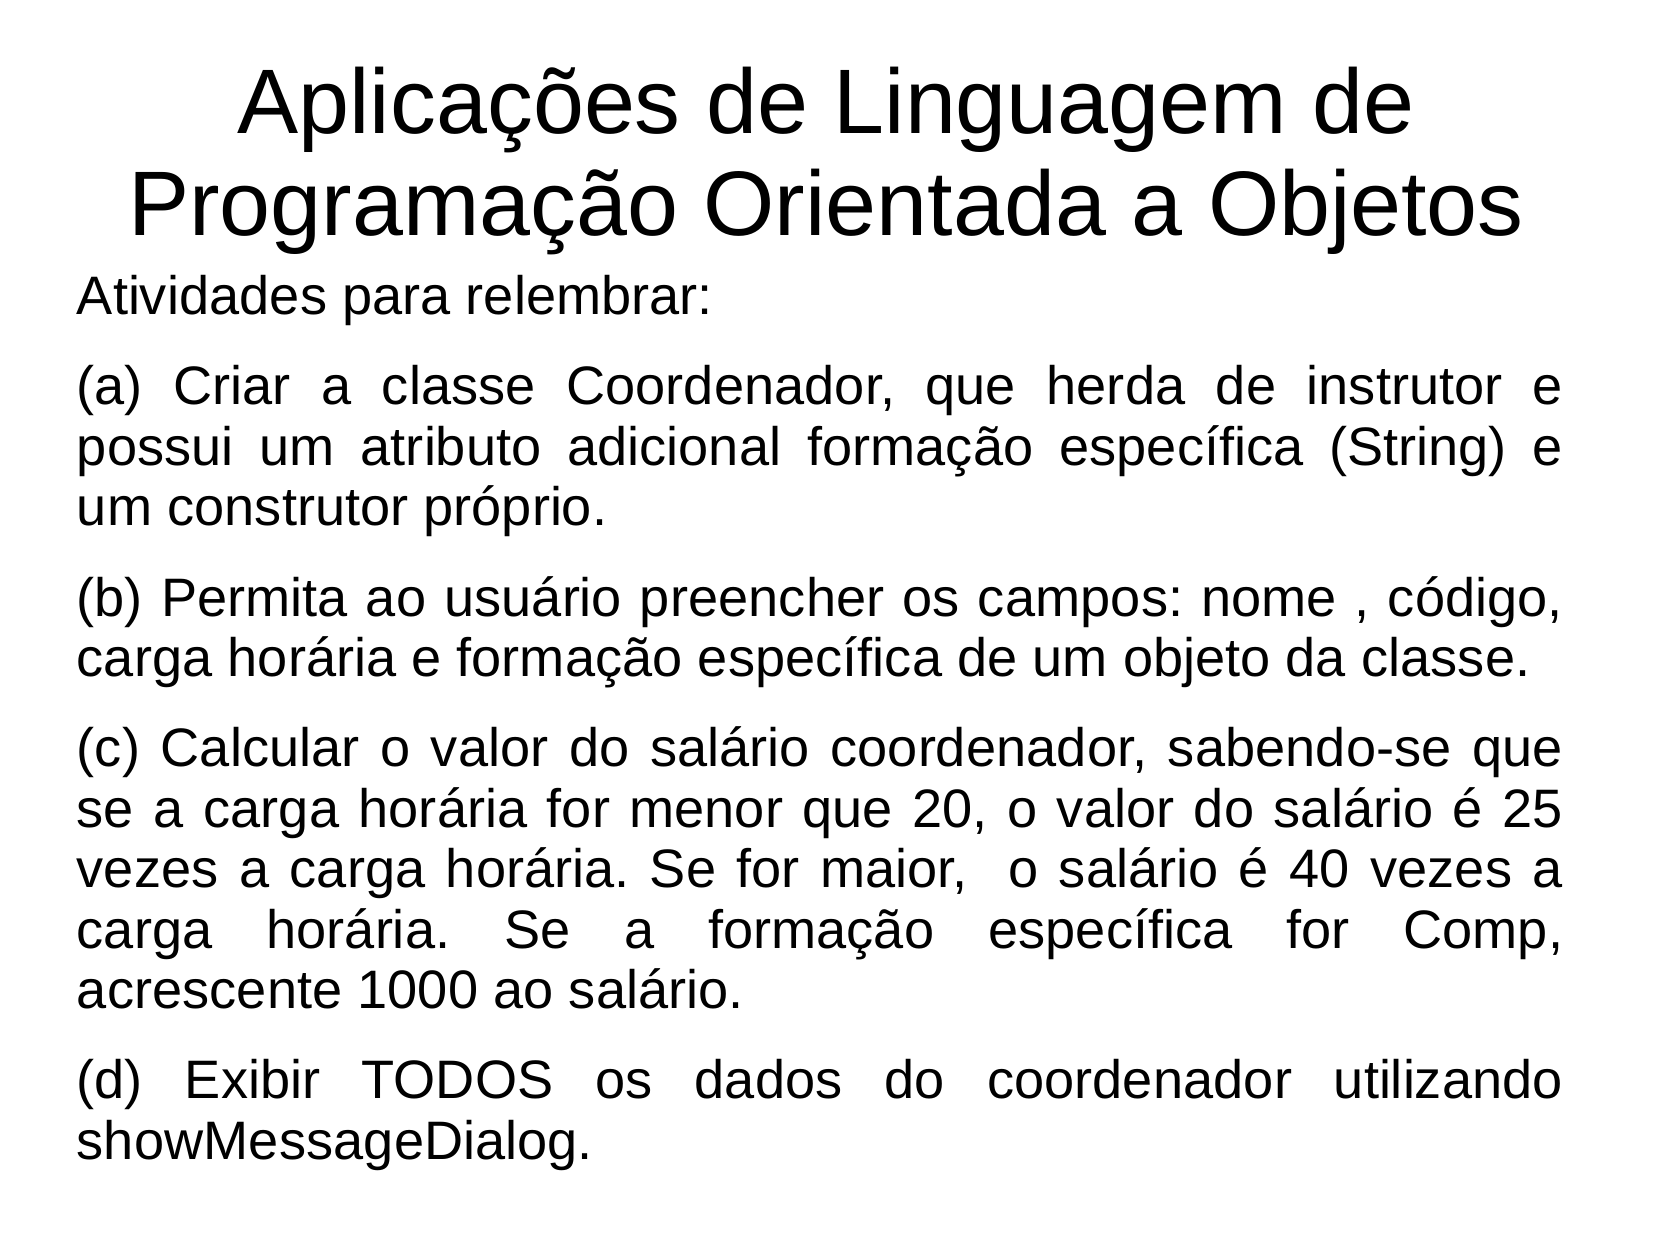

# Aplicações de Linguagem de Programação Orientada a Objetos
Atividades para relembrar:
(a) Criar a classe Coordenador, que herda de instrutor e possui um atributo adicional formação específica (String) e um construtor próprio.
(b) Permita ao usuário preencher os campos: nome , código, carga horária e formação específica de um objeto da classe.
(c) Calcular o valor do salário coordenador, sabendo-se que se a carga horária for menor que 20, o valor do salário é 25 vezes a carga horária. Se for maior, o salário é 40 vezes a carga horária. Se a formação específica for Comp, acrescente 1000 ao salário.
(d) Exibir TODOS os dados do coordenador utilizando showMessageDialog.